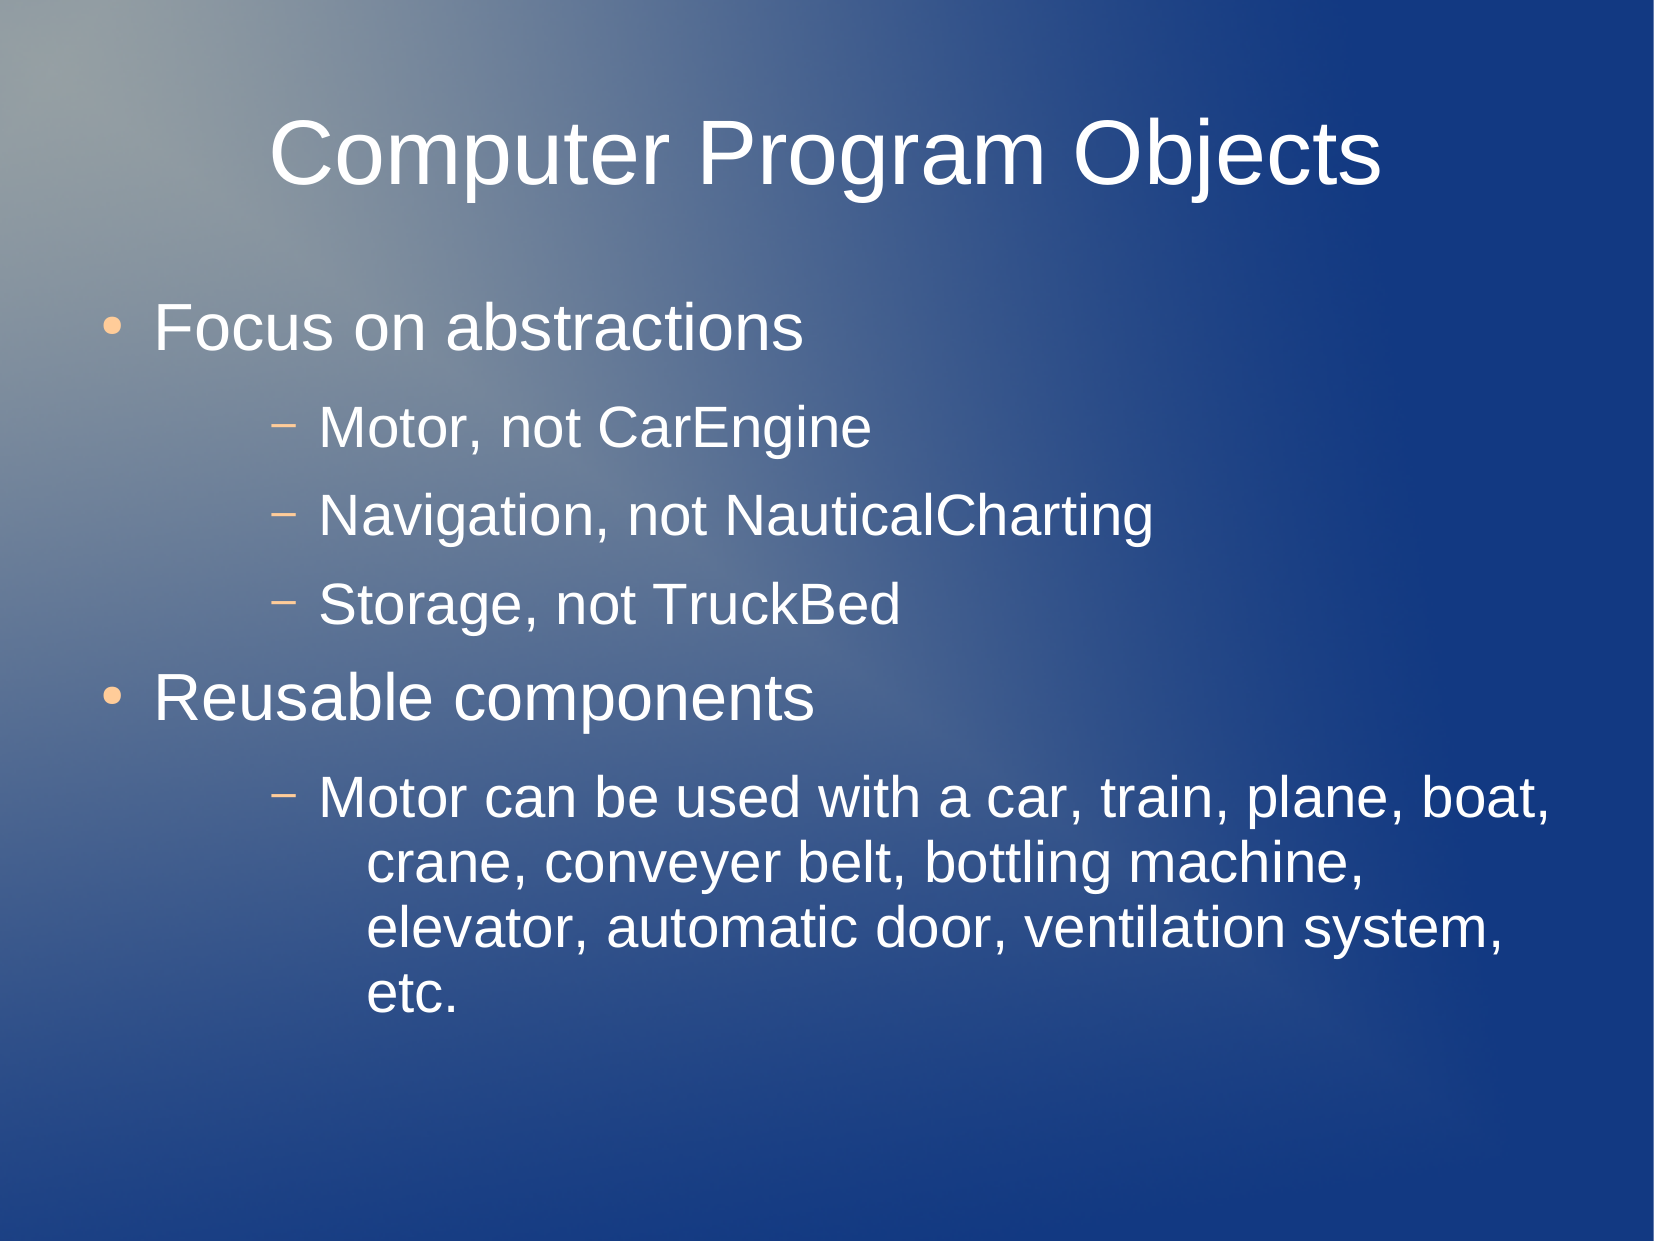

# Computer Program Objects
Focus on abstractions
Motor, not CarEngine
Navigation, not NauticalCharting
Storage, not TruckBed
Reusable components
Motor can be used with a car, train, plane, boat, crane, conveyer belt, bottling machine, elevator, automatic door, ventilation system, etc.